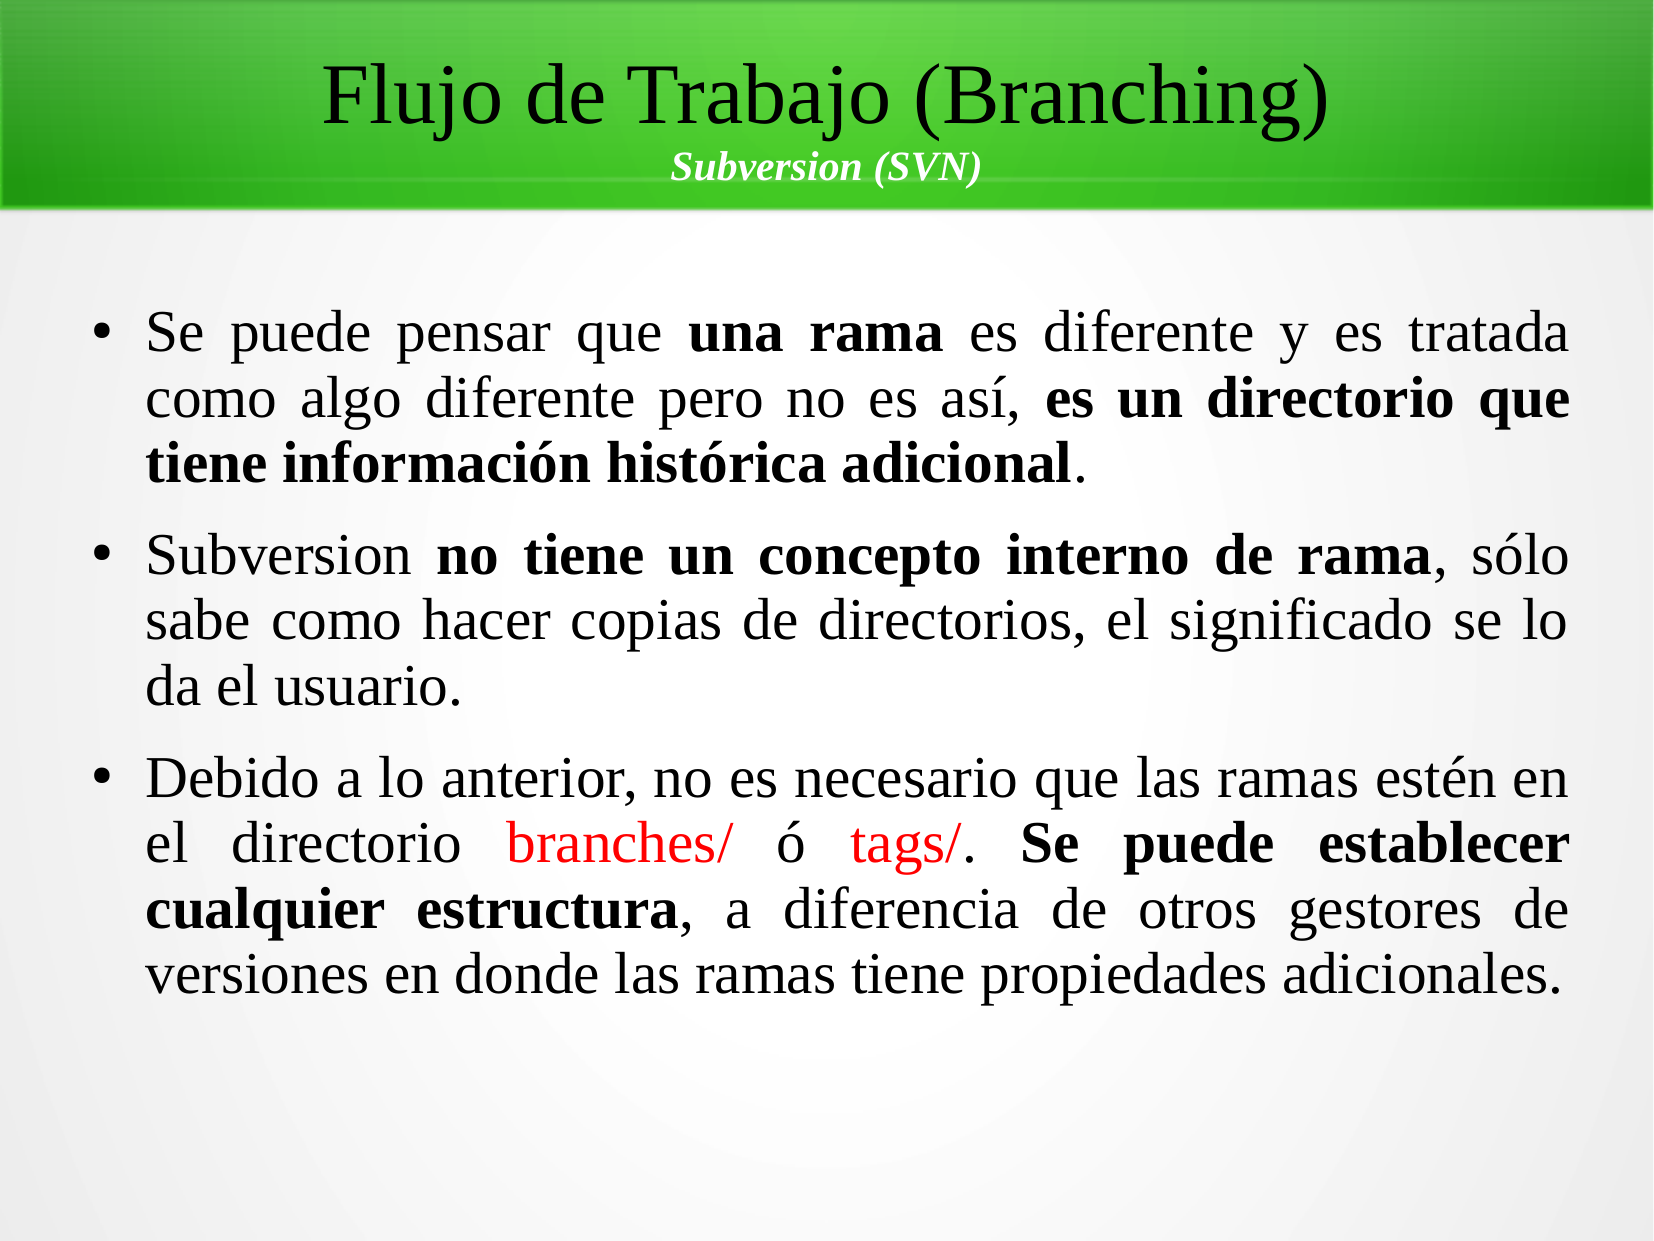

# Flujo de Trabajo (Branching) Subversion (SVN)
Se puede pensar que una rama es diferente y es tratada como algo diferente pero no es así, es un directorio que tiene información histórica adicional.
Subversion no tiene un concepto interno de rama, sólo sabe como hacer copias de directorios, el significado se lo da el usuario.
Debido a lo anterior, no es necesario que las ramas estén en el directorio branches/ ó tags/. Se puede establecer cualquier estructura, a diferencia de otros gestores de versiones en donde las ramas tiene propiedades adicionales.